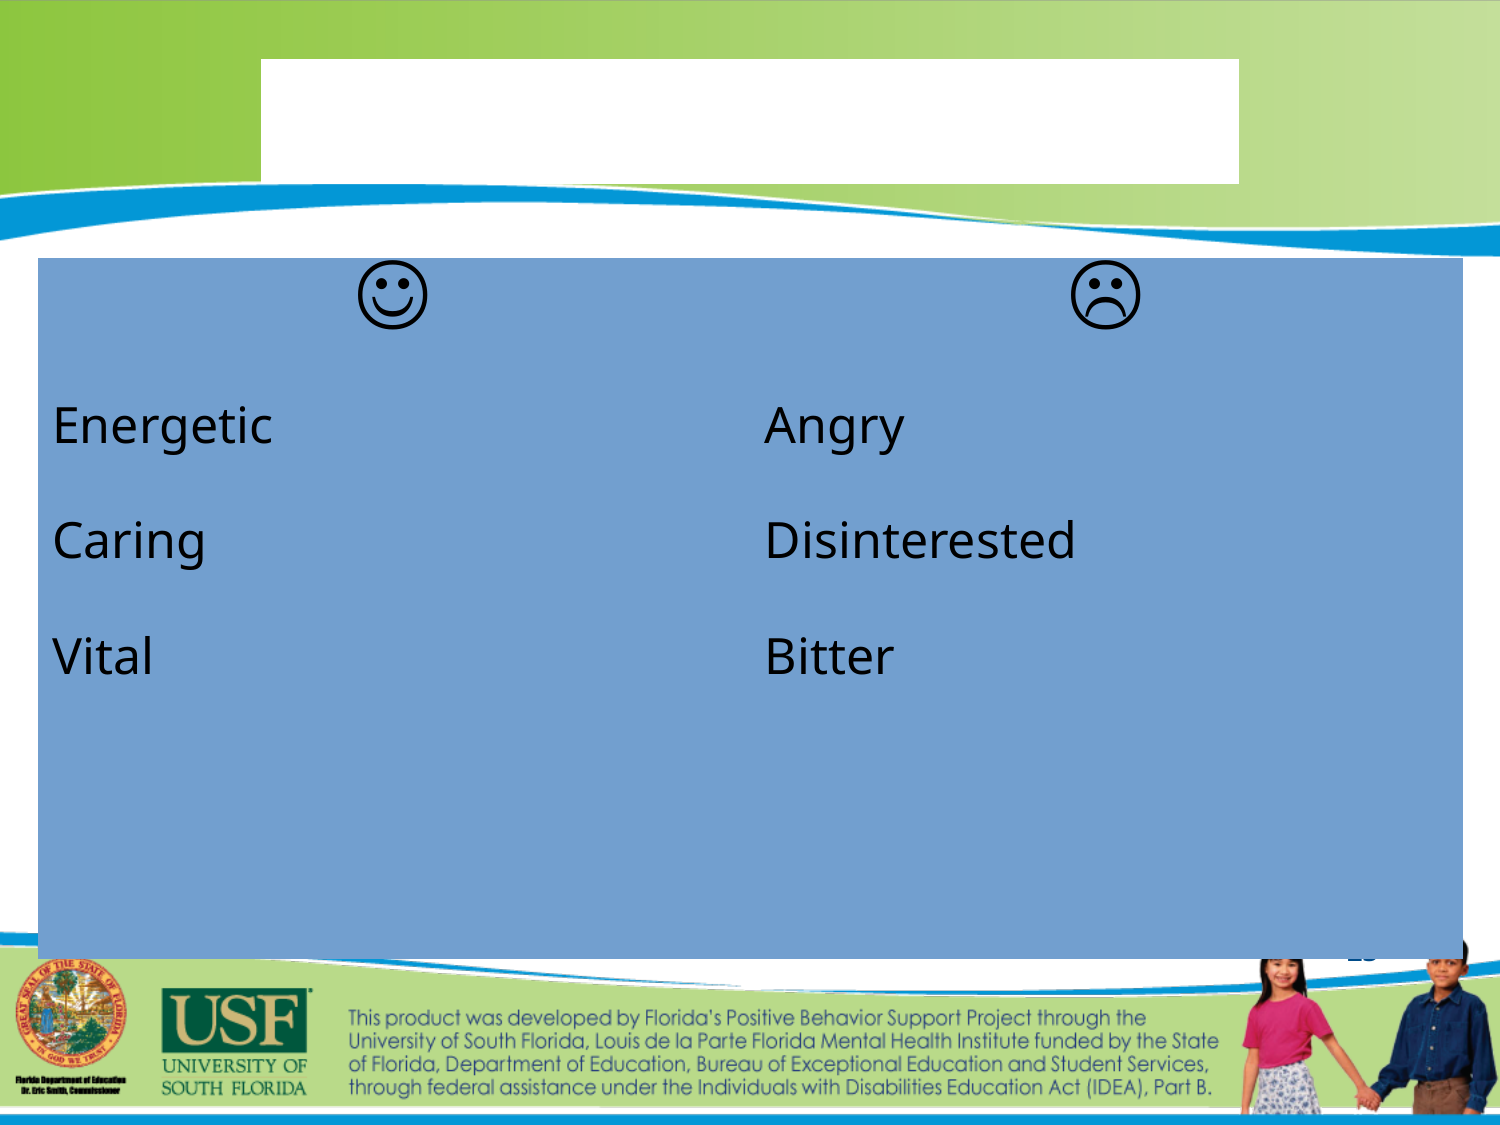

# Choose Your Attitude
|  |  |
| --- | --- |
| Energetic | Angry |
| Caring | Disinterested |
| Vital | Bitter |
| | |
| | |